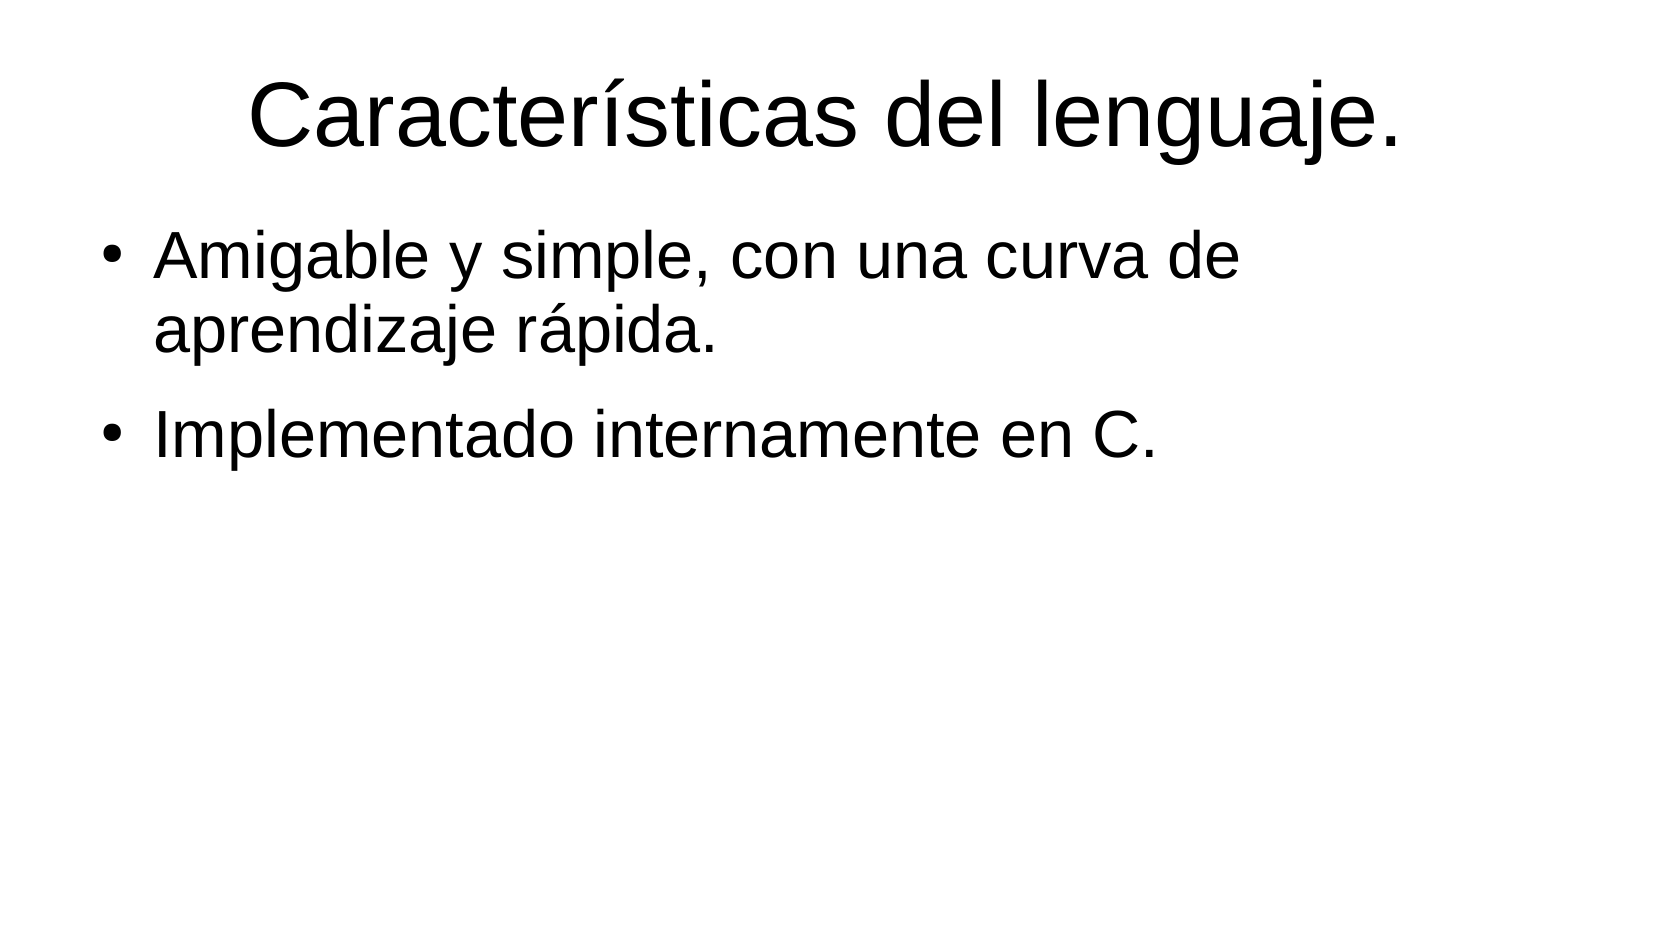

# Características del lenguaje.
Amigable y simple, con una curva de aprendizaje rápida.
Implementado internamente en C.